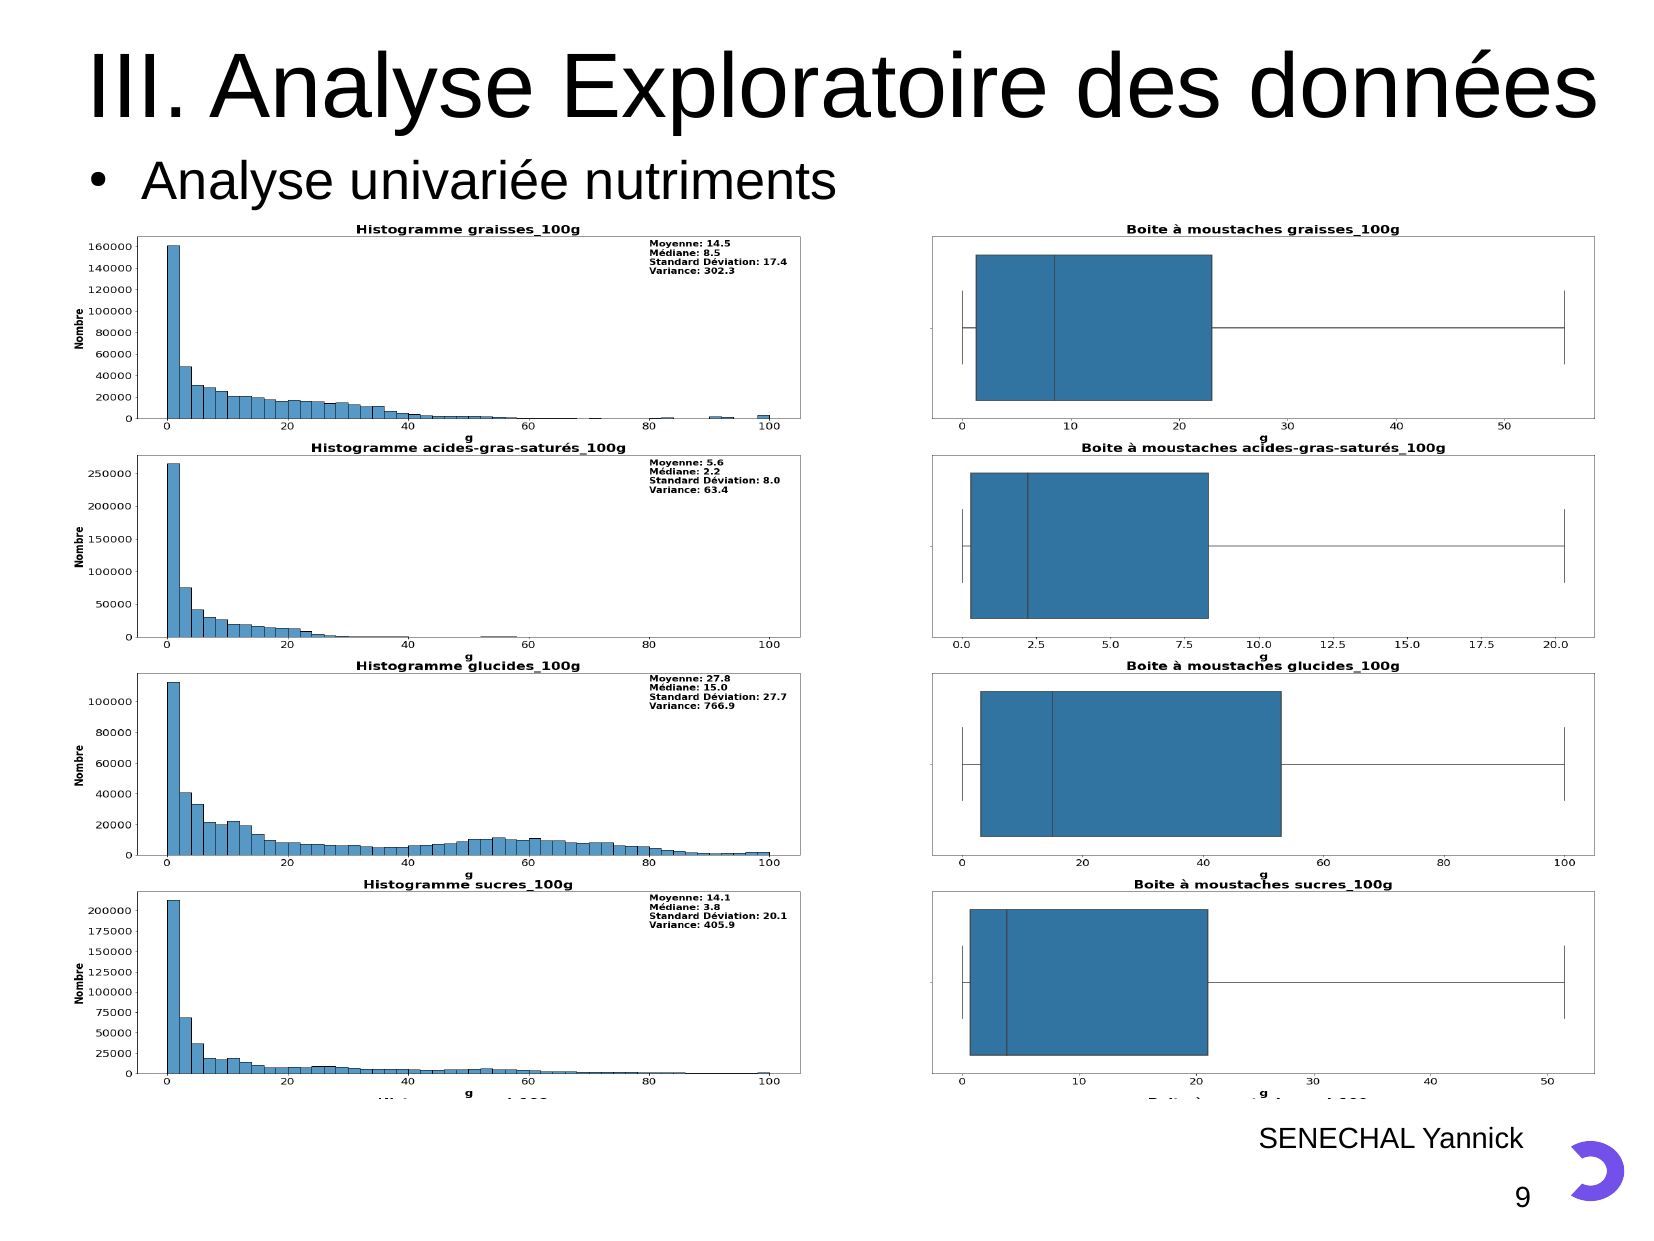

# III. Analyse Exploratoire des données
Analyse univariée nutriments
SENECHAL Yannick
9